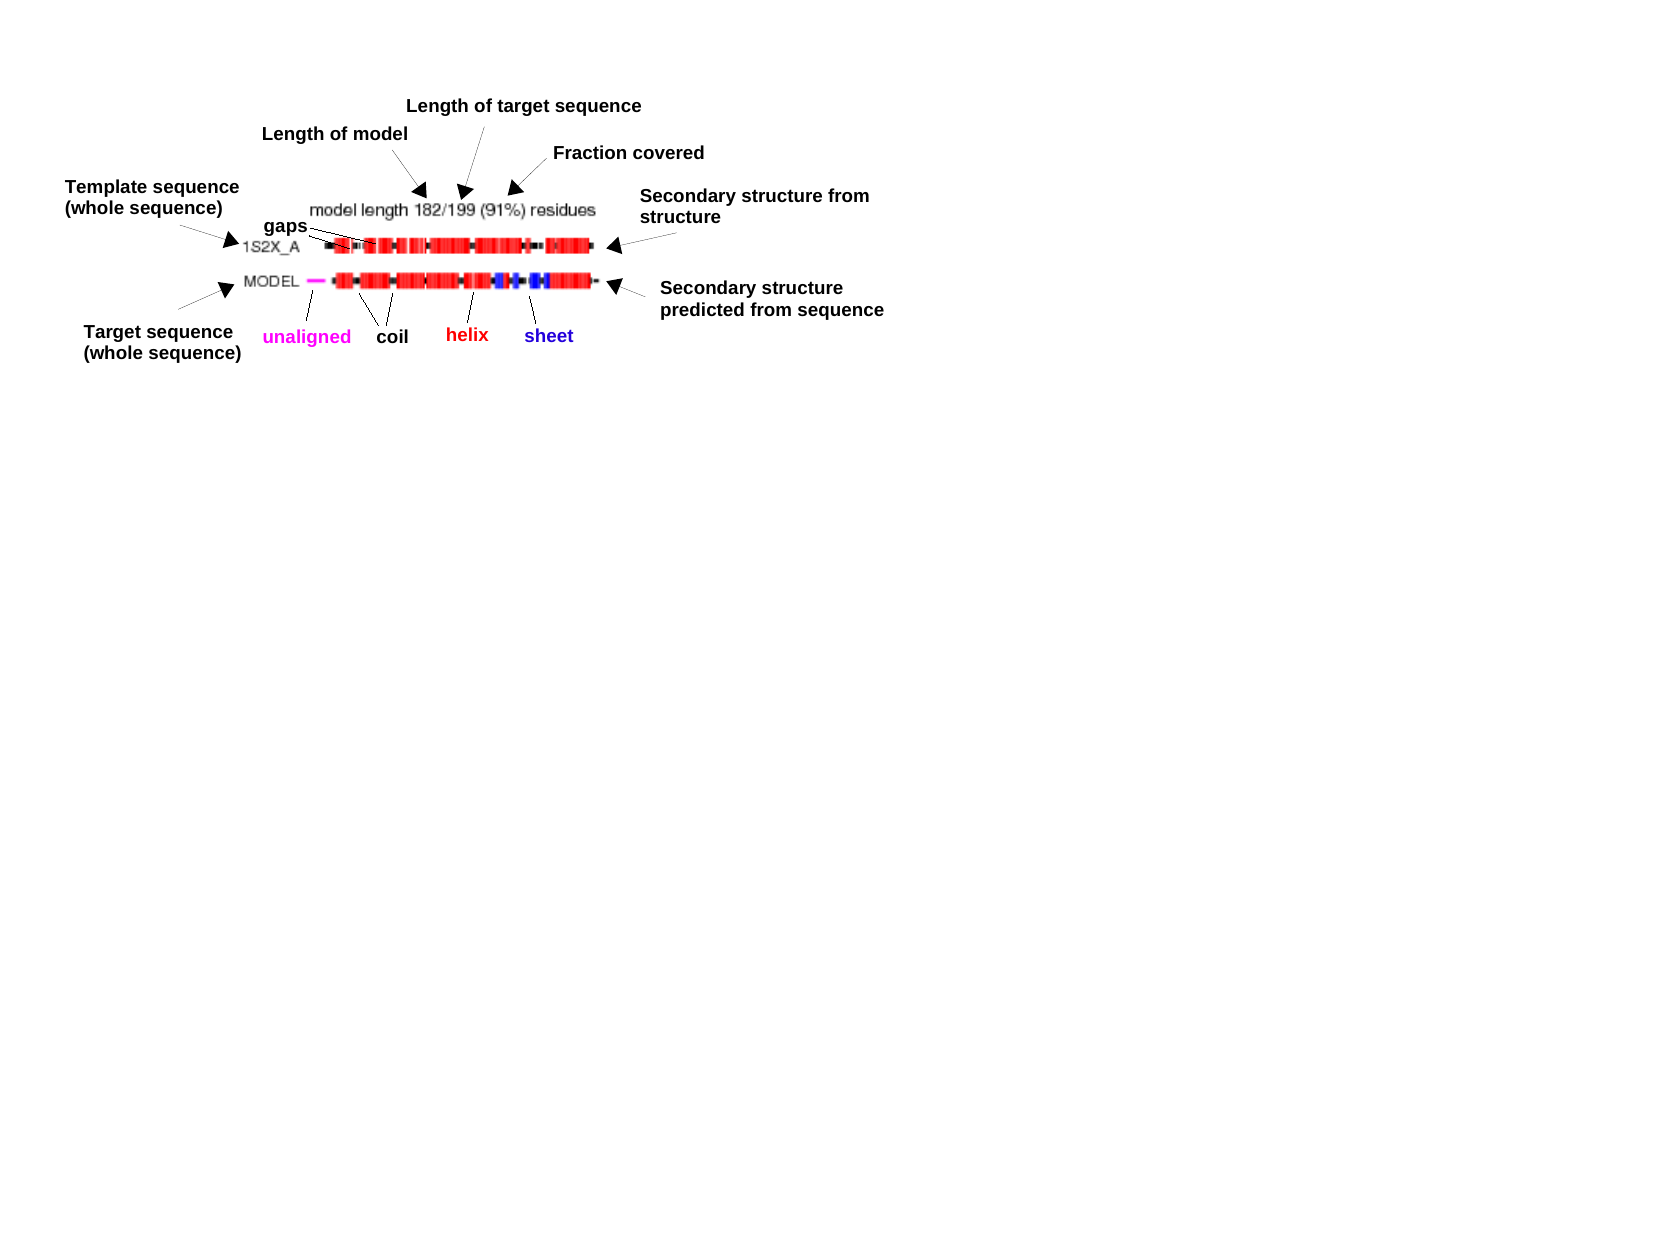

Length of target sequence
Length of model
Fraction covered
Template sequence (whole sequence)
Secondary structure from structure
gaps
Secondary structure predicted from sequence
Target sequence
(whole sequence)
helix
sheet
coil
unaligned